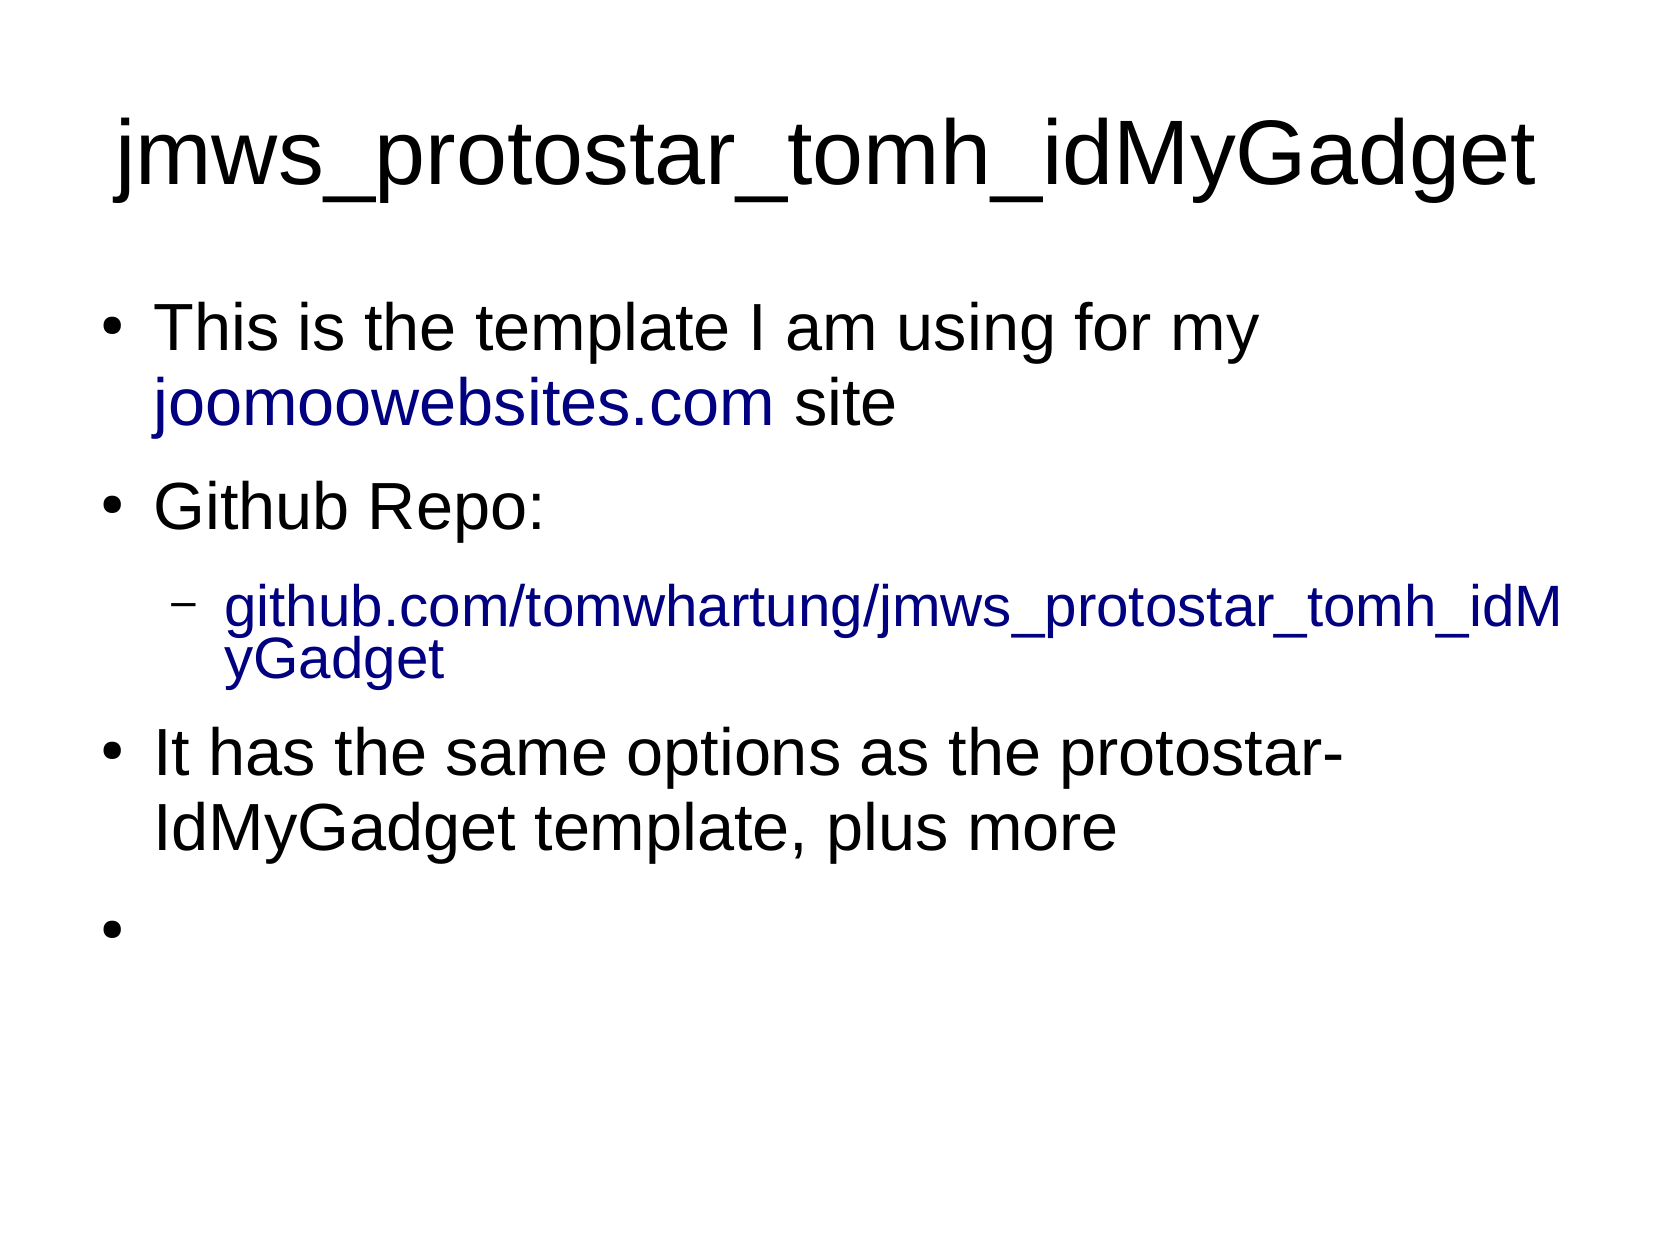

# jmws_protostar_tomh_idMyGadget
This is the template I am using for my joomoowebsites.com site
Github Repo:
github.com/tomwhartung/jmws_protostar_tomh_idMyGadget
It has the same options as the protostar-IdMyGadget template, plus more